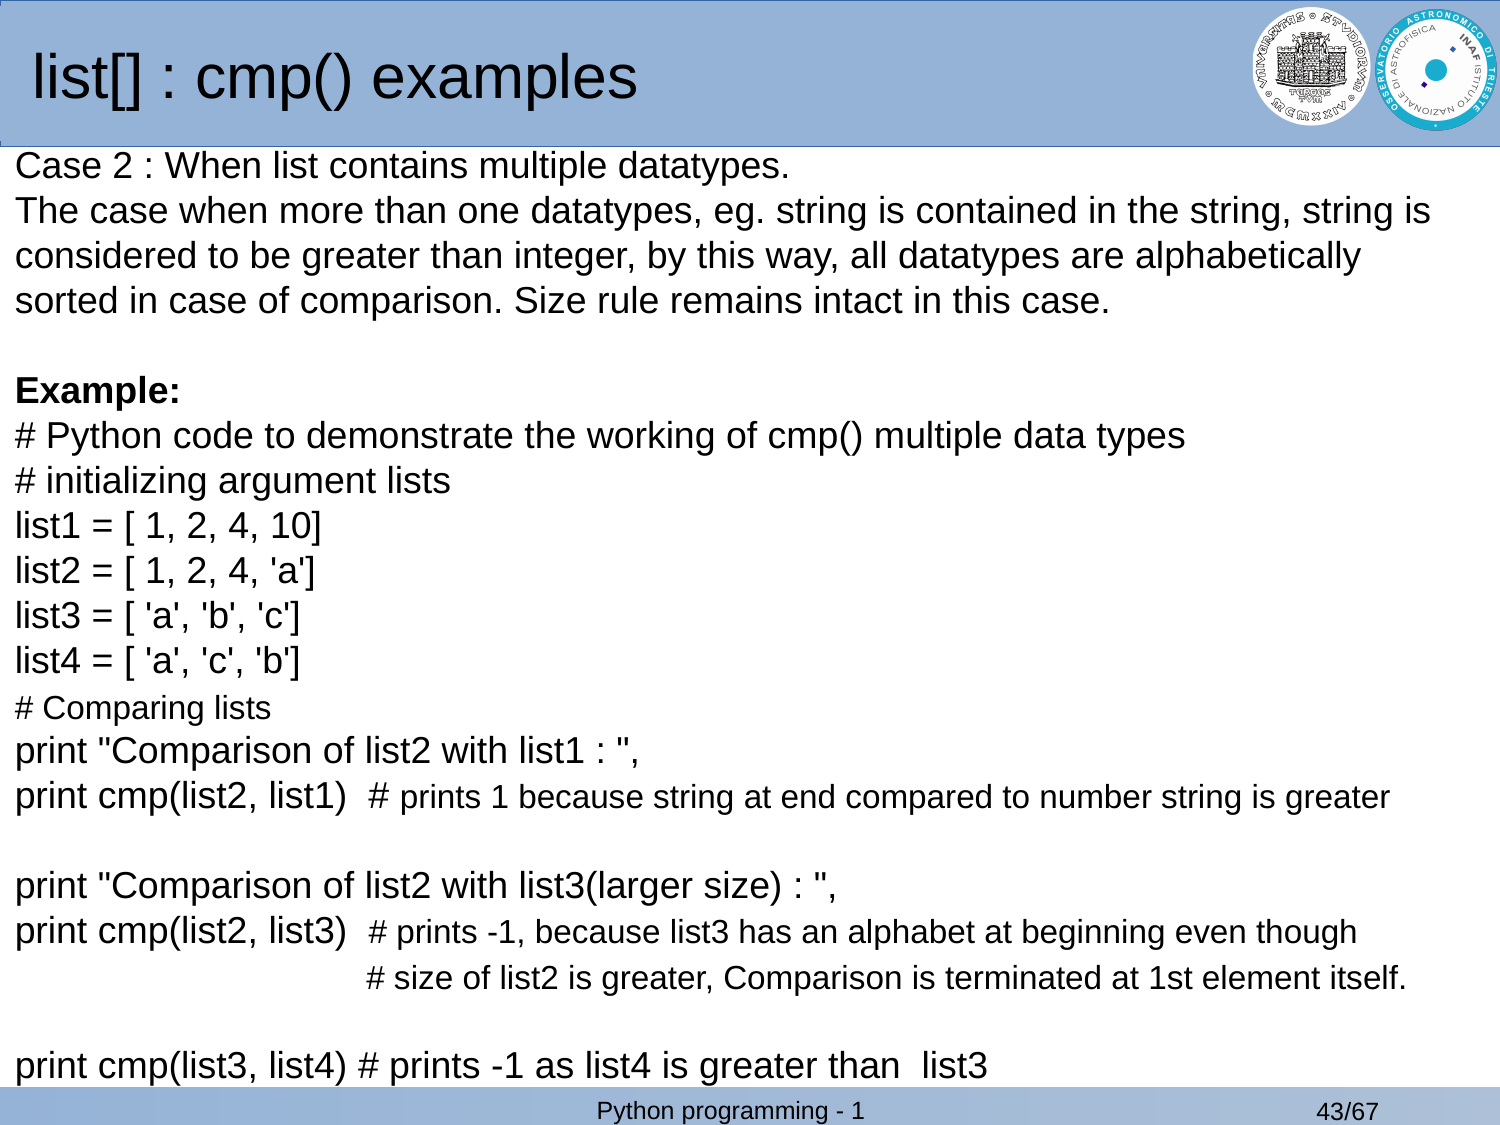

list[] : cmp() examples
Case 2 : When list contains multiple datatypes.
The case when more than one datatypes, eg. string is contained in the string, string is considered to be greater than integer, by this way, all datatypes are alphabetically sorted in case of comparison. Size rule remains intact in this case.
Example:
# Python code to demonstrate the working of cmp() multiple data types
# initializing argument lists
list1 = [ 1, 2, 4, 10]
list2 = [ 1, 2, 4, 'a']
list3 = [ 'a', 'b', 'c']
list4 = [ 'a', 'c', 'b']
# Comparing lists
print "Comparison of list2 with list1 : ",
print cmp(list2, list1) # prints 1 because string at end compared to number string is greater
print "Comparison of list2 with list3(larger size) : ",
print cmp(list2, list3) # prints -1, because list3 has an alphabet at beginning even though
 # size of list2 is greater, Comparison is terminated at 1st element itself.
print cmp(list3, list4) # prints -1 as list4 is greater than list3
#